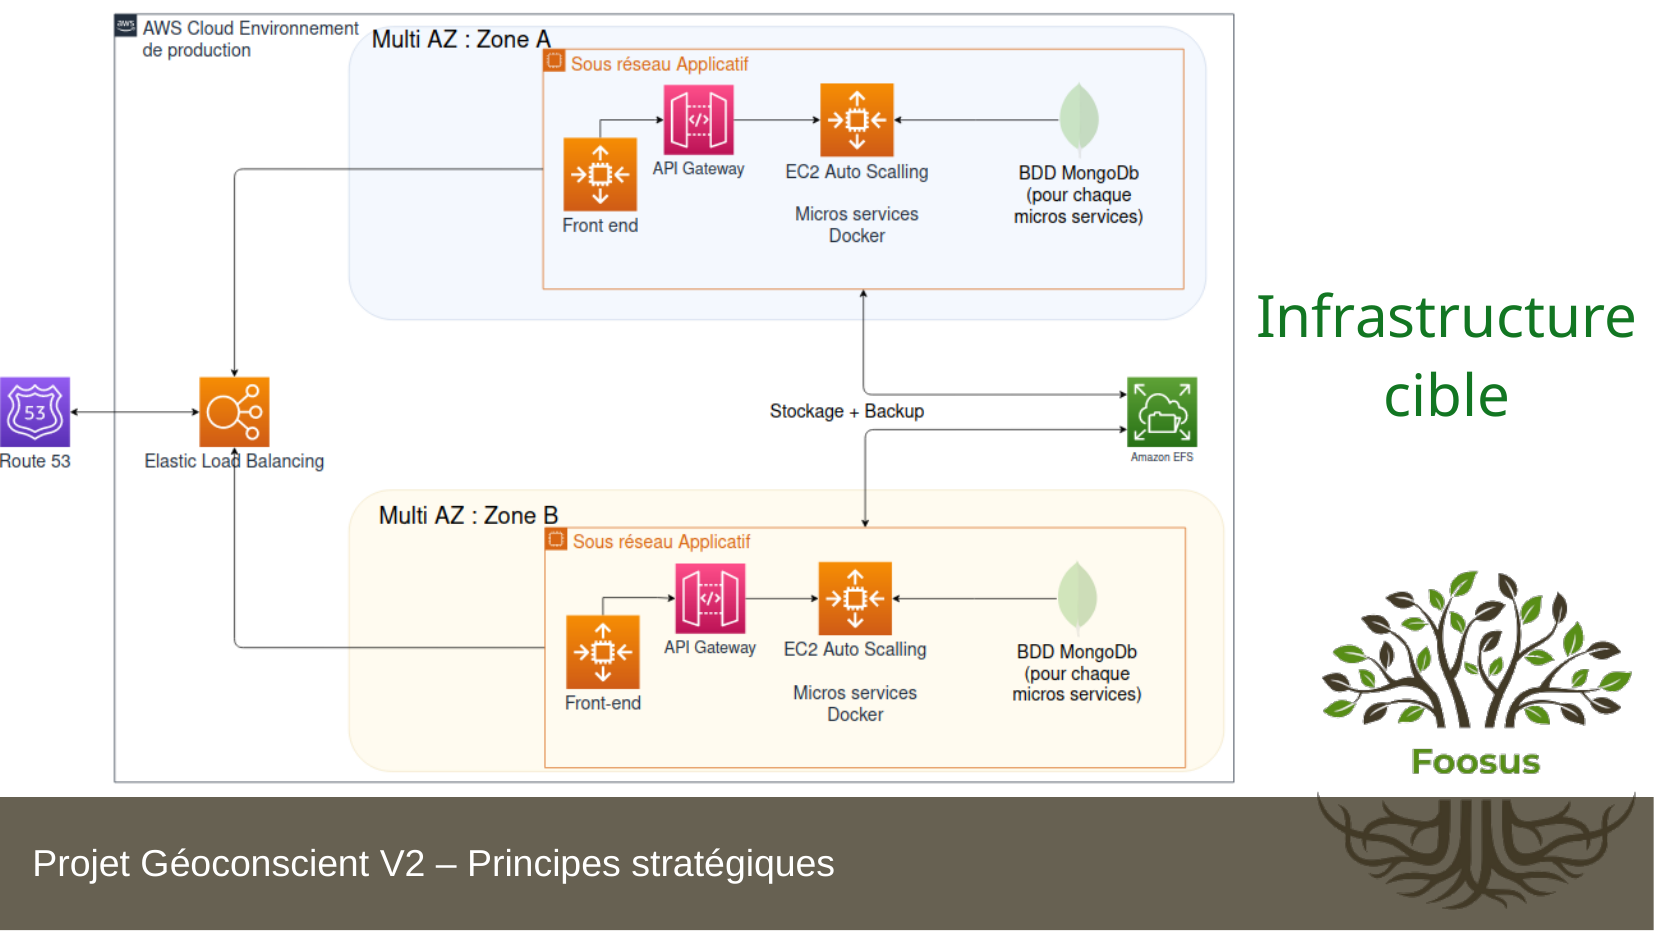

Infrastructure cible
Projet Géoconscient V2 – Principes stratégiques